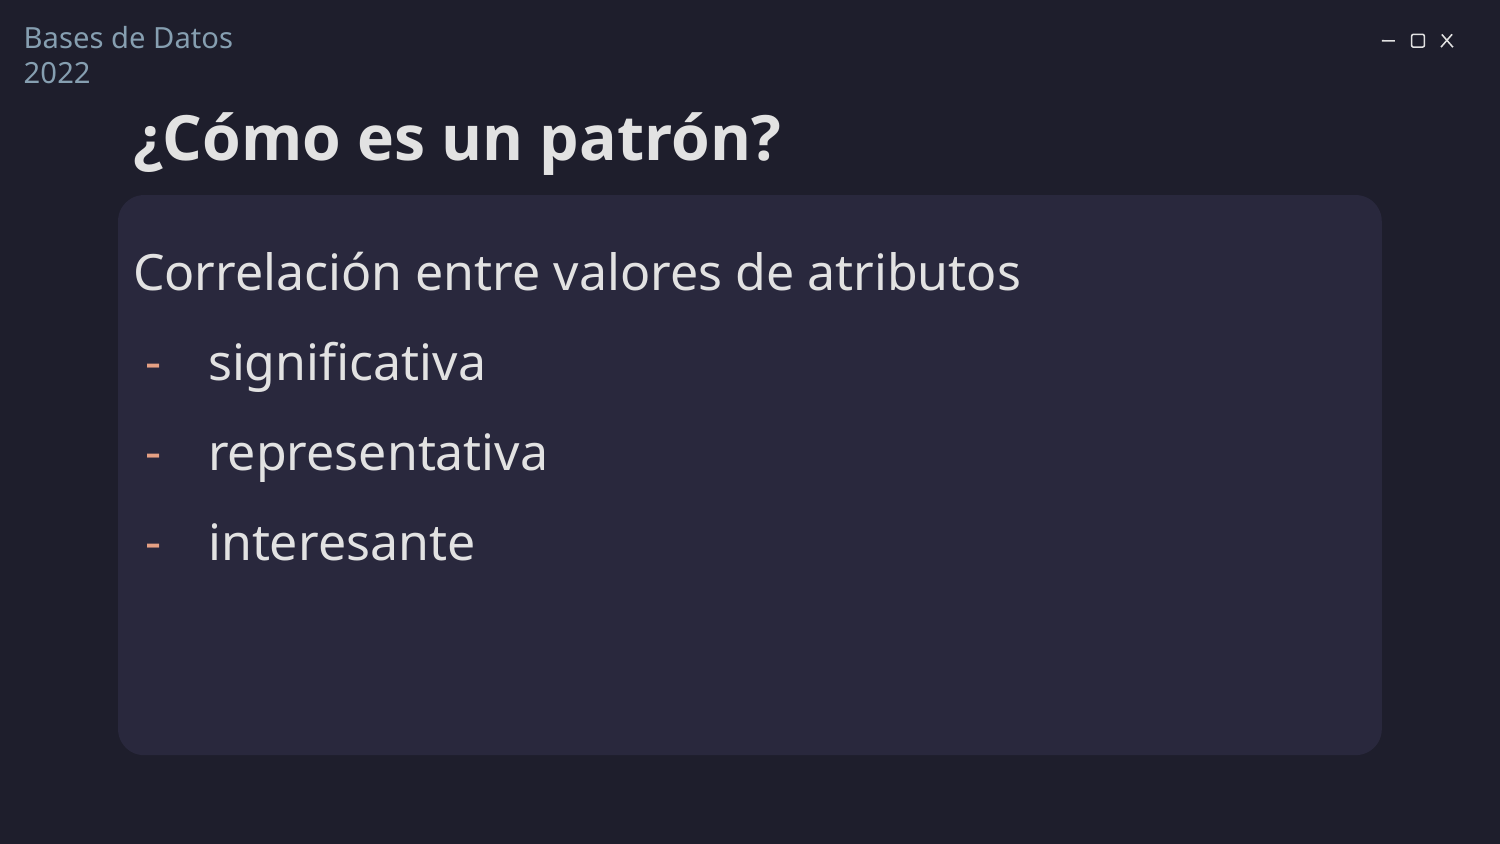

# ¿Cómo es un patrón?
Correlación entre valores de atributos
significativa
representativa
interesante